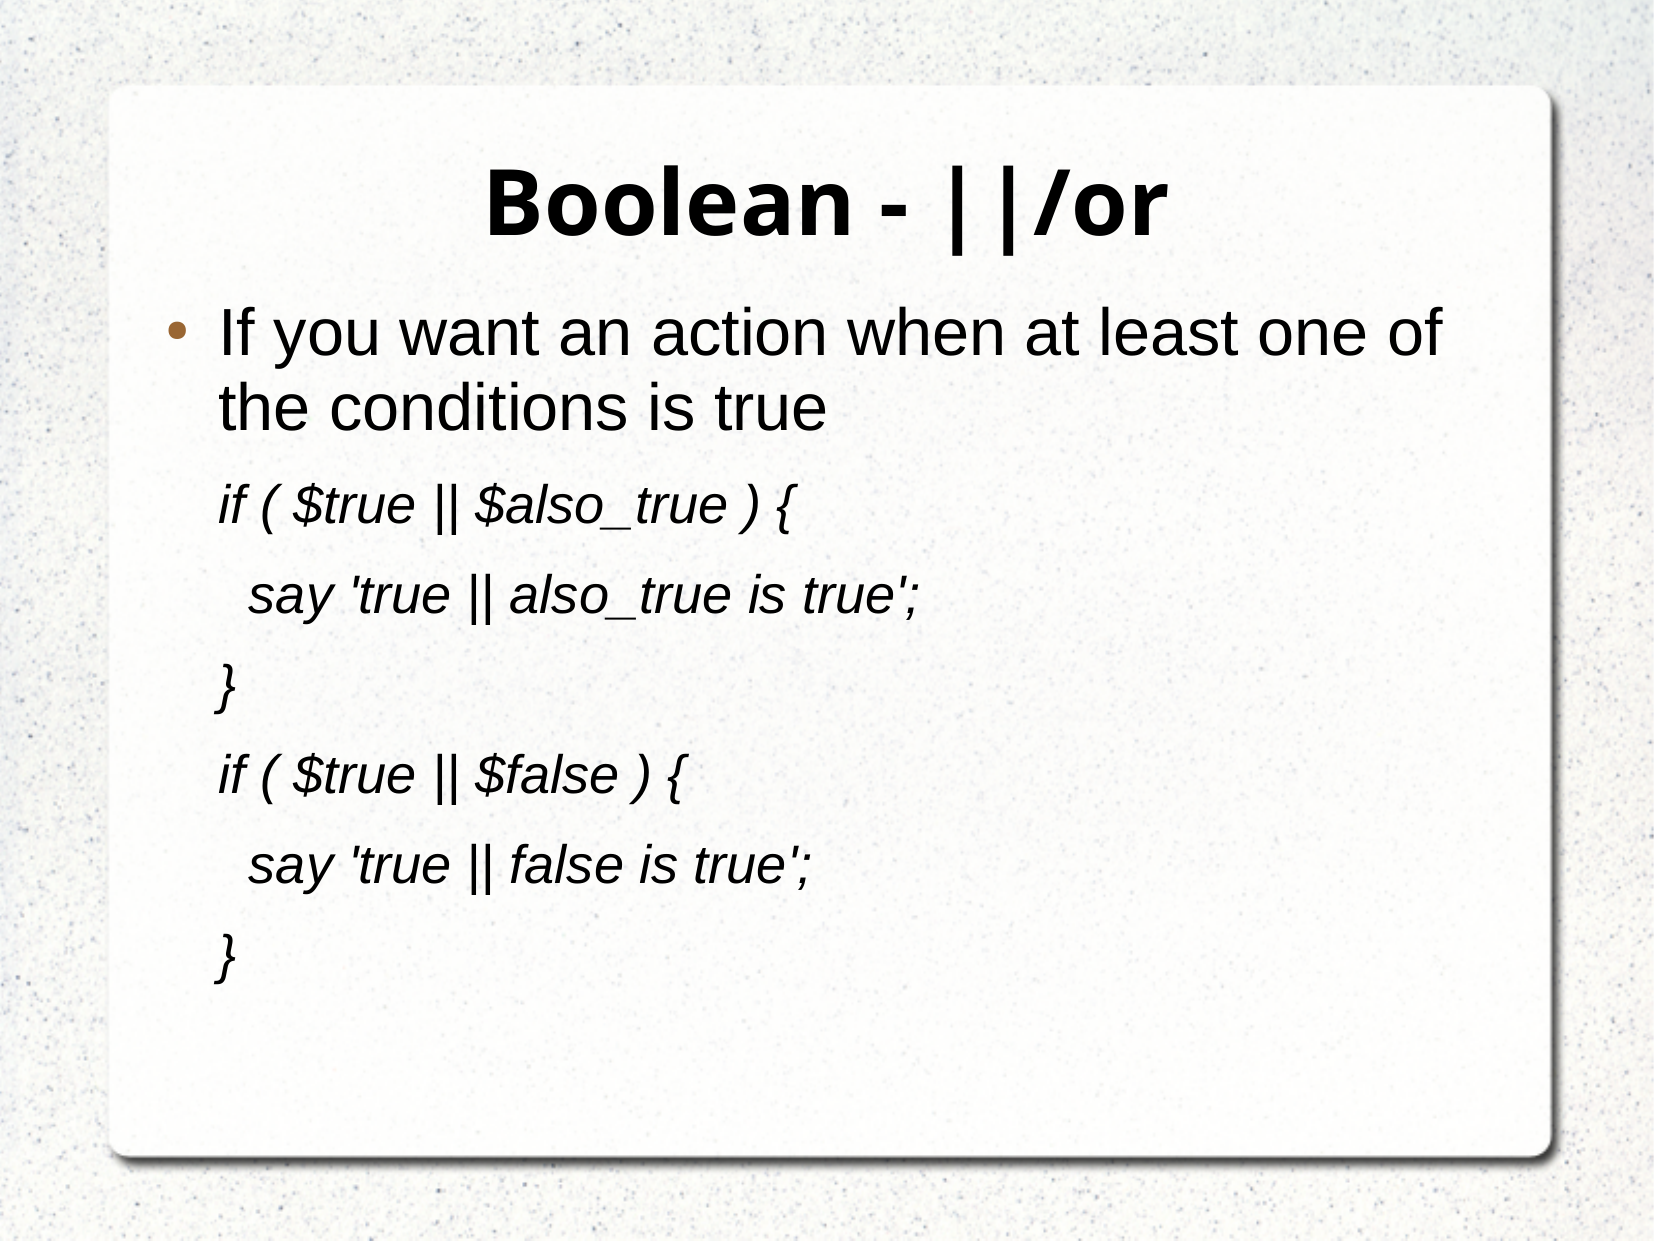

# Boolean - ||/or
If you want an action when at least one of the conditions is true
if ( $true || $also_true ) {
 say 'true || also_true is true';
}
if ( $true || $false ) {
 say 'true || false is true';
}